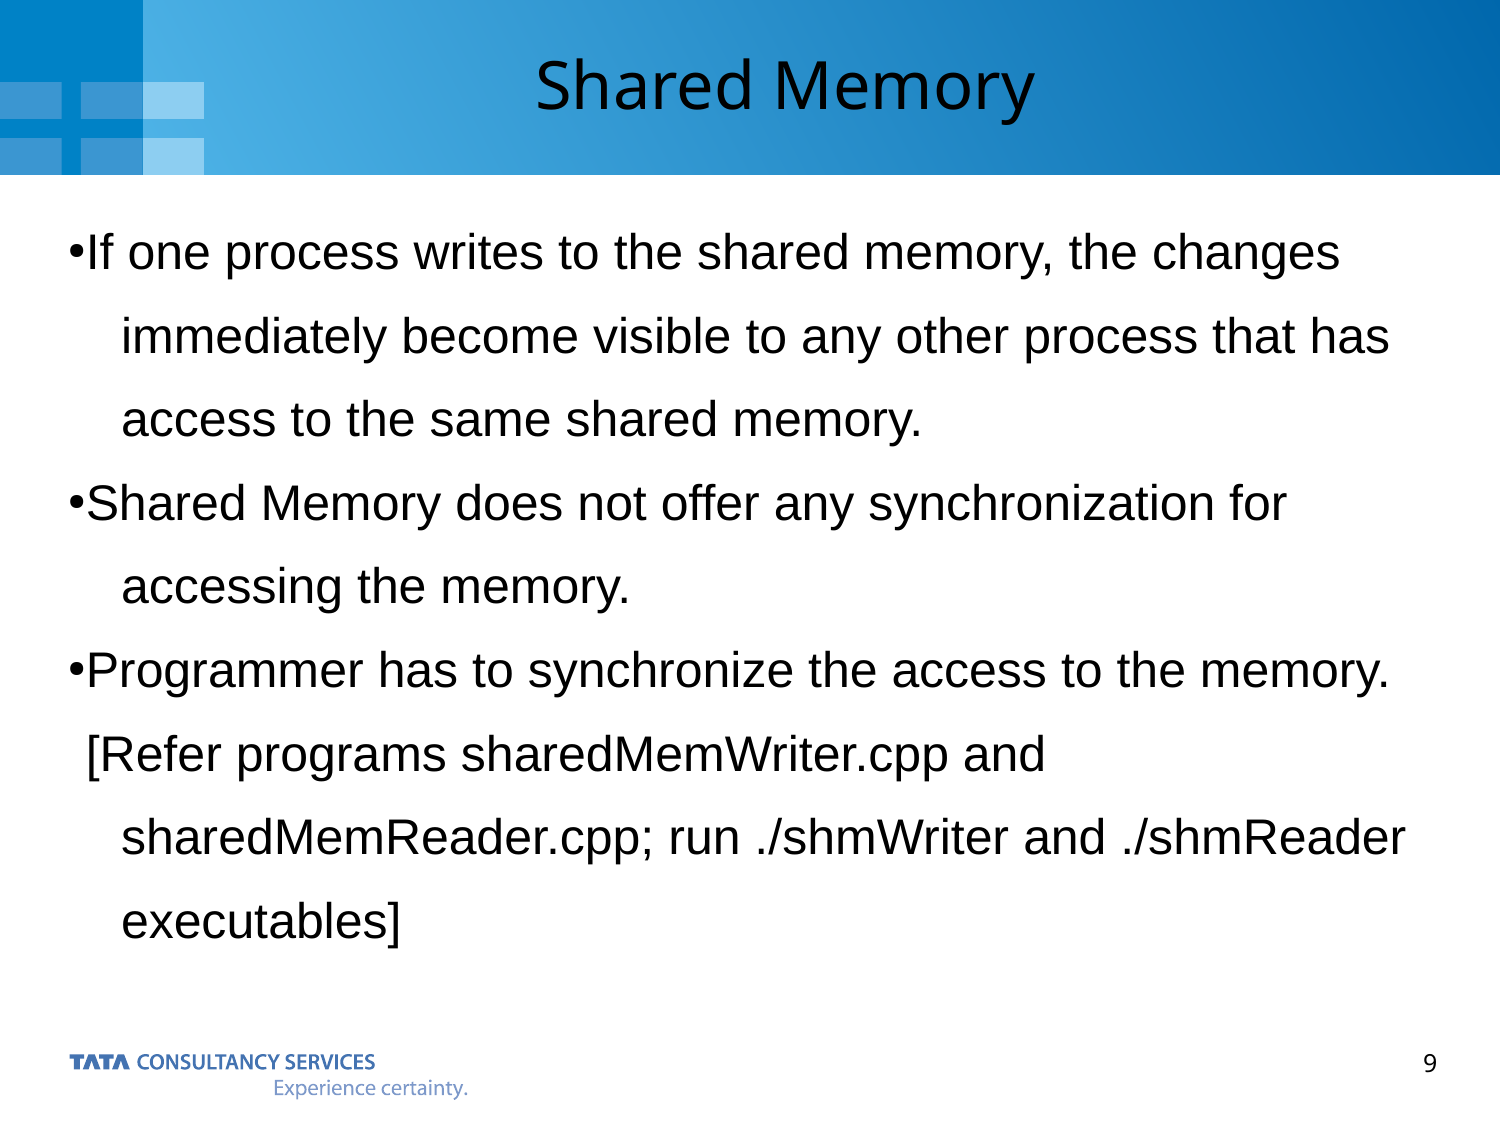

Shared Memory
If one process writes to the shared memory, the changes immediately become visible to any other process that has access to the same shared memory.
Shared Memory does not offer any synchronization for accessing the memory.
Programmer has to synchronize the access to the memory.
[Refer programs sharedMemWriter.cpp and sharedMemReader.cpp; run ./shmWriter and ./shmReader executables]